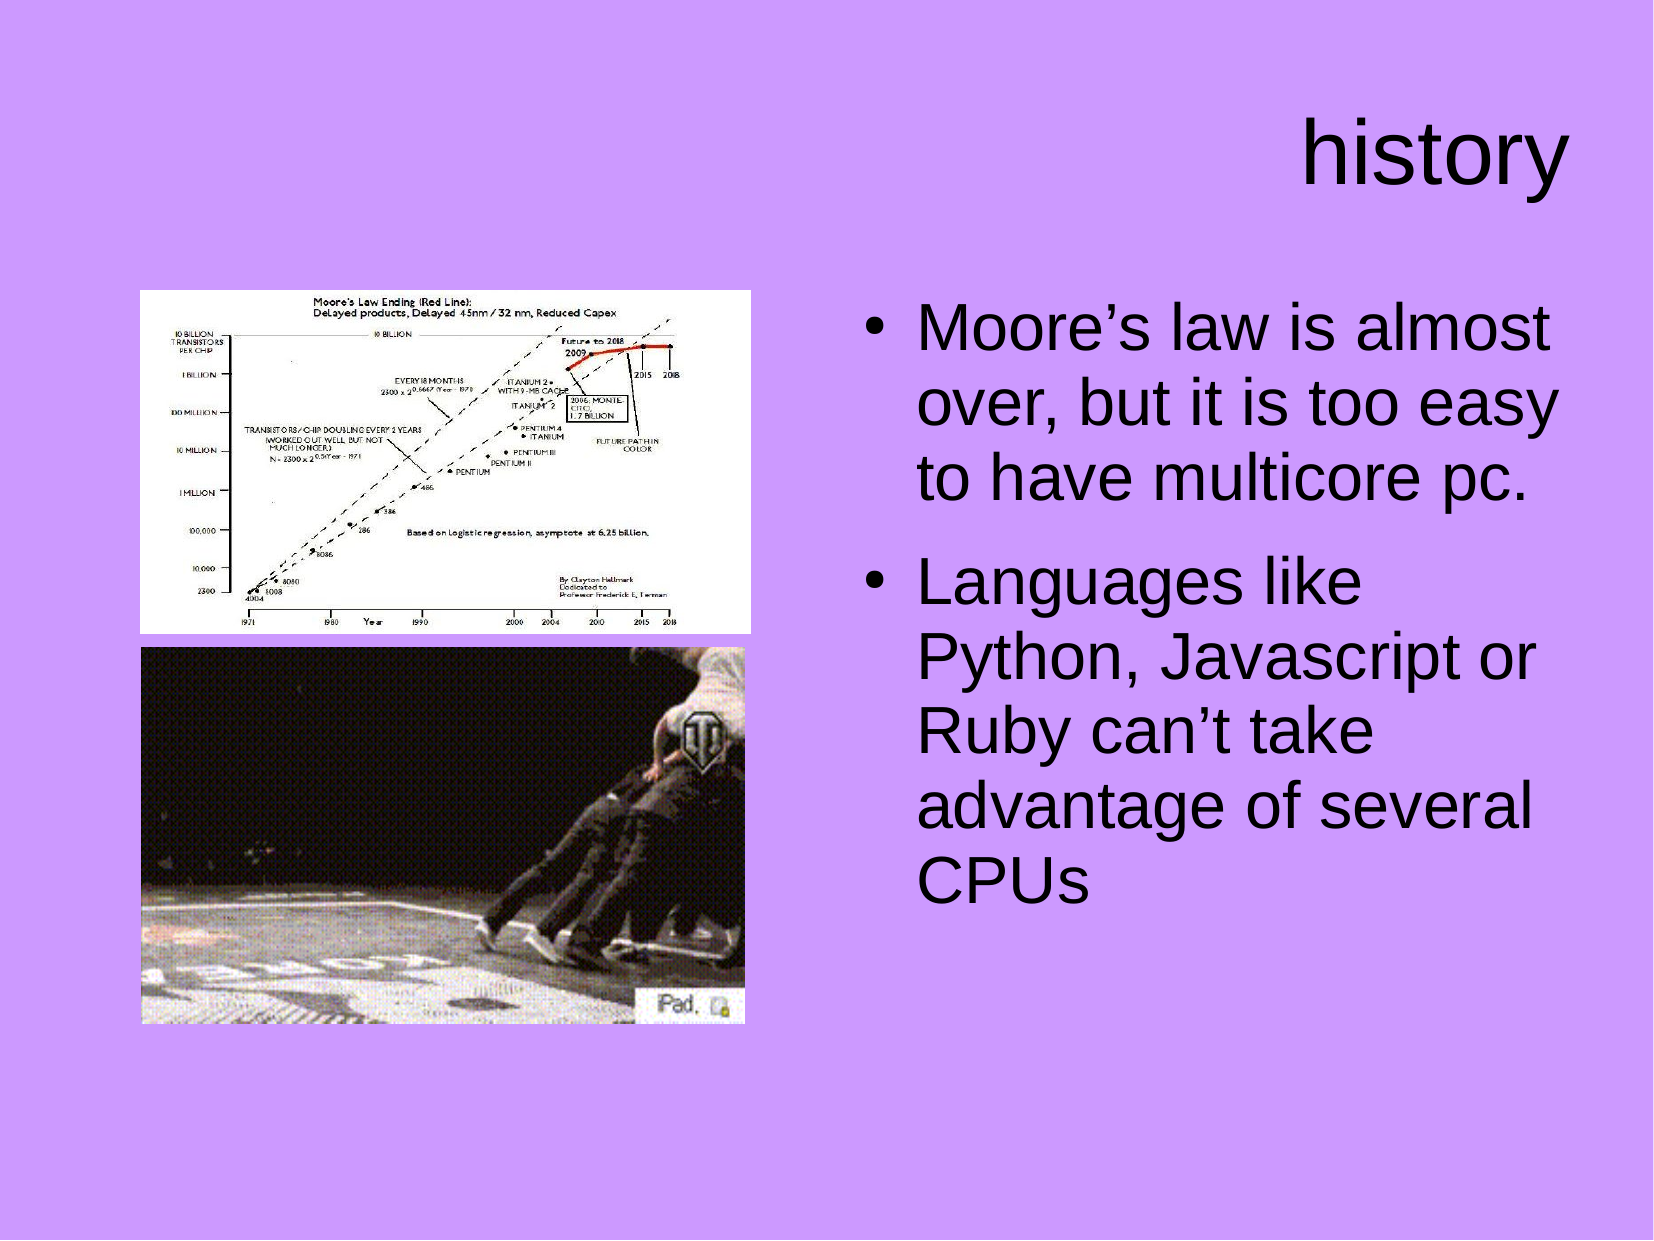

# history
Moore’s law is almost over, but it is too easy to have multicore pc.
Languages like Python, Javascript or Ruby can’t take advantage of several CPUs